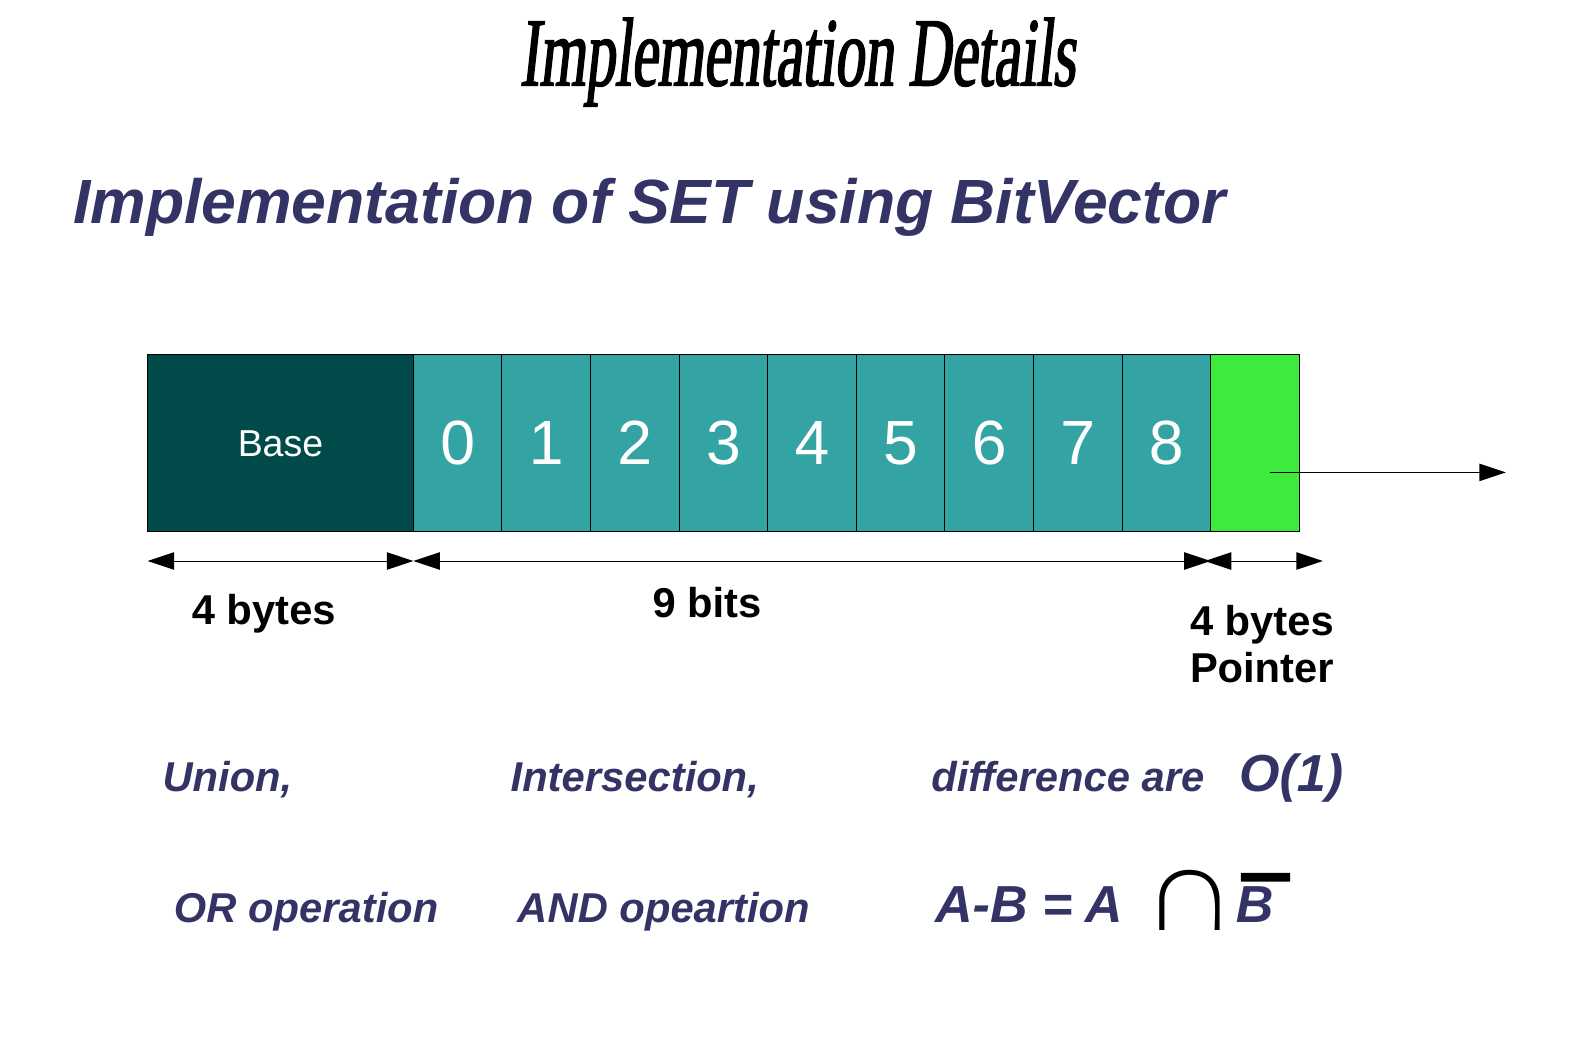

Implementation Details
Implementation of SET using BitVector
Base
0
1
2
3
4
5
6
7
8
9 bits
4 bytes
4 bytes
Pointer
Union, Intersection, difference are O(1)
 –
∩
 OR operation AND opeartion A-B = A B